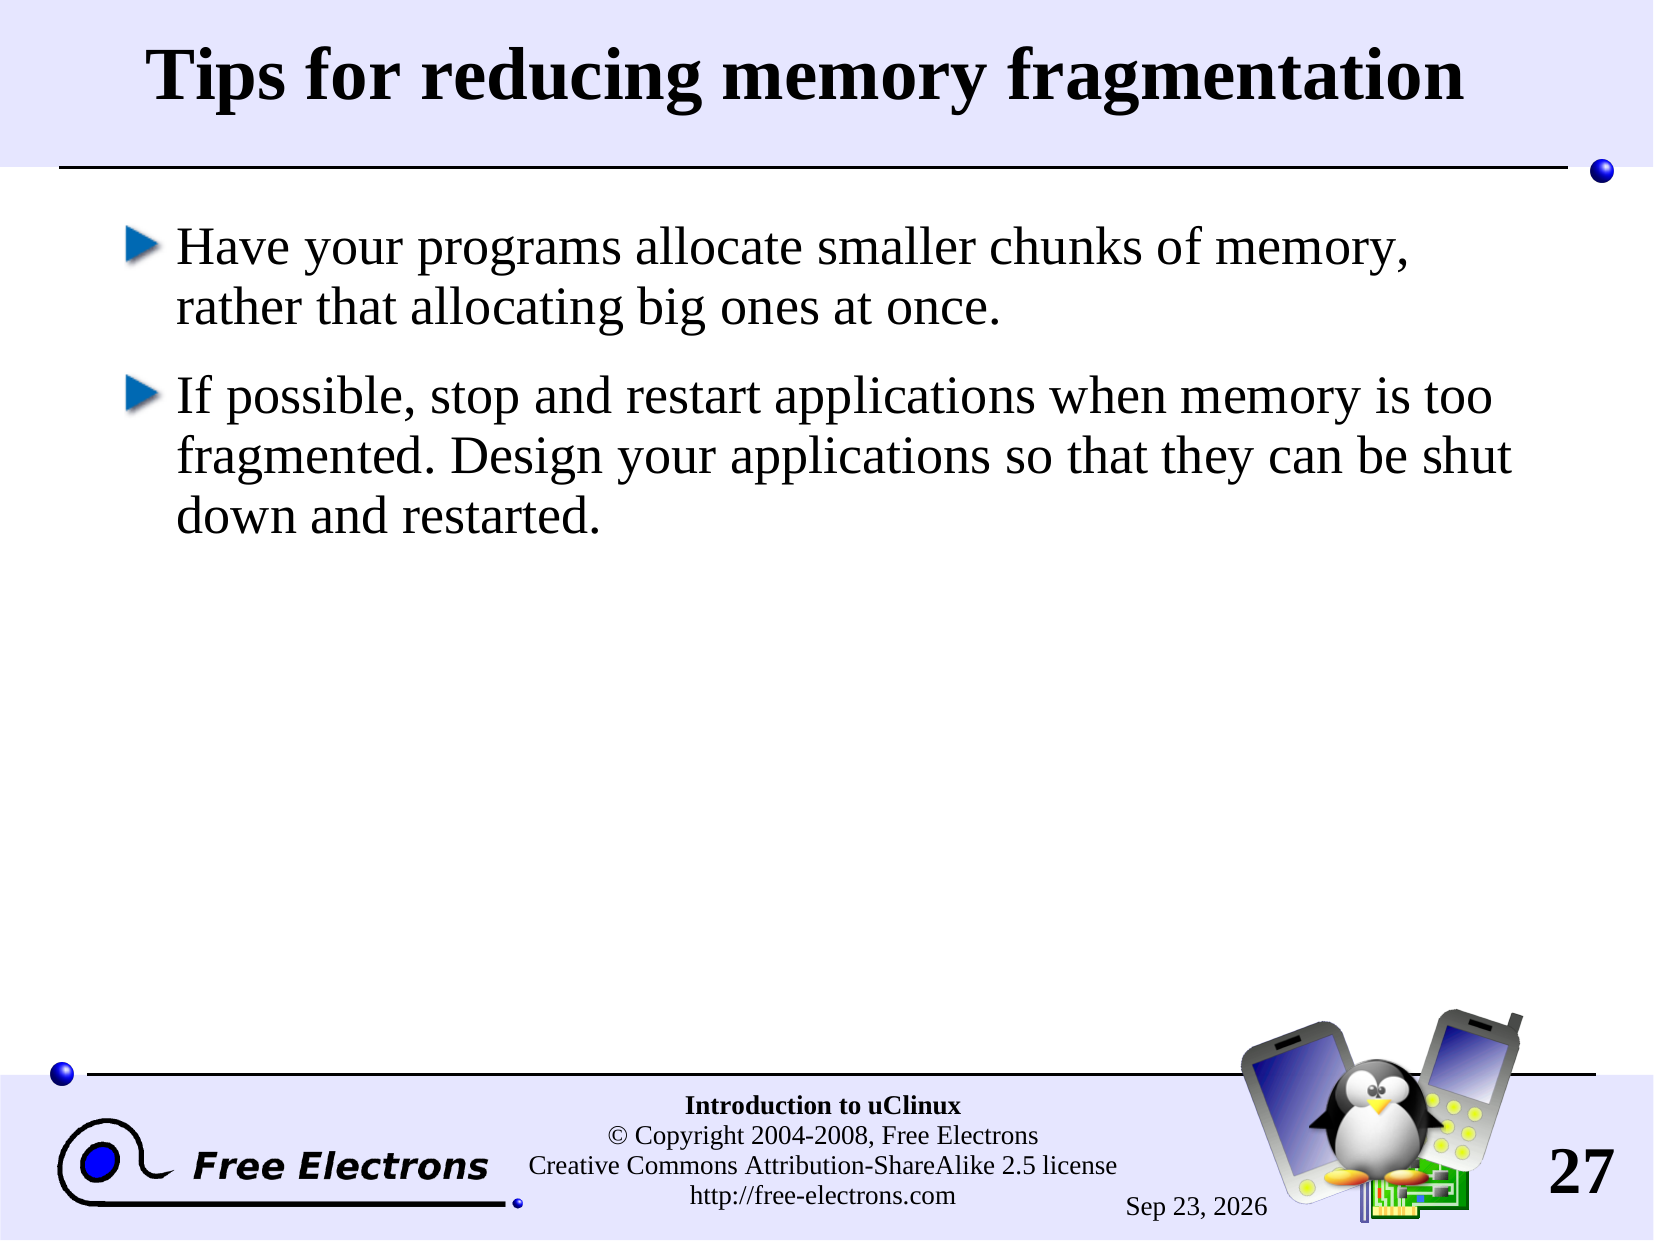

# Tips for reducing memory fragmentation
Have your programs allocate smaller chunks of memory, rather that allocating big ones at once.
If possible, stop and restart applications when memory is too fragmented. Design your applications so that they can be shut down and restarted.